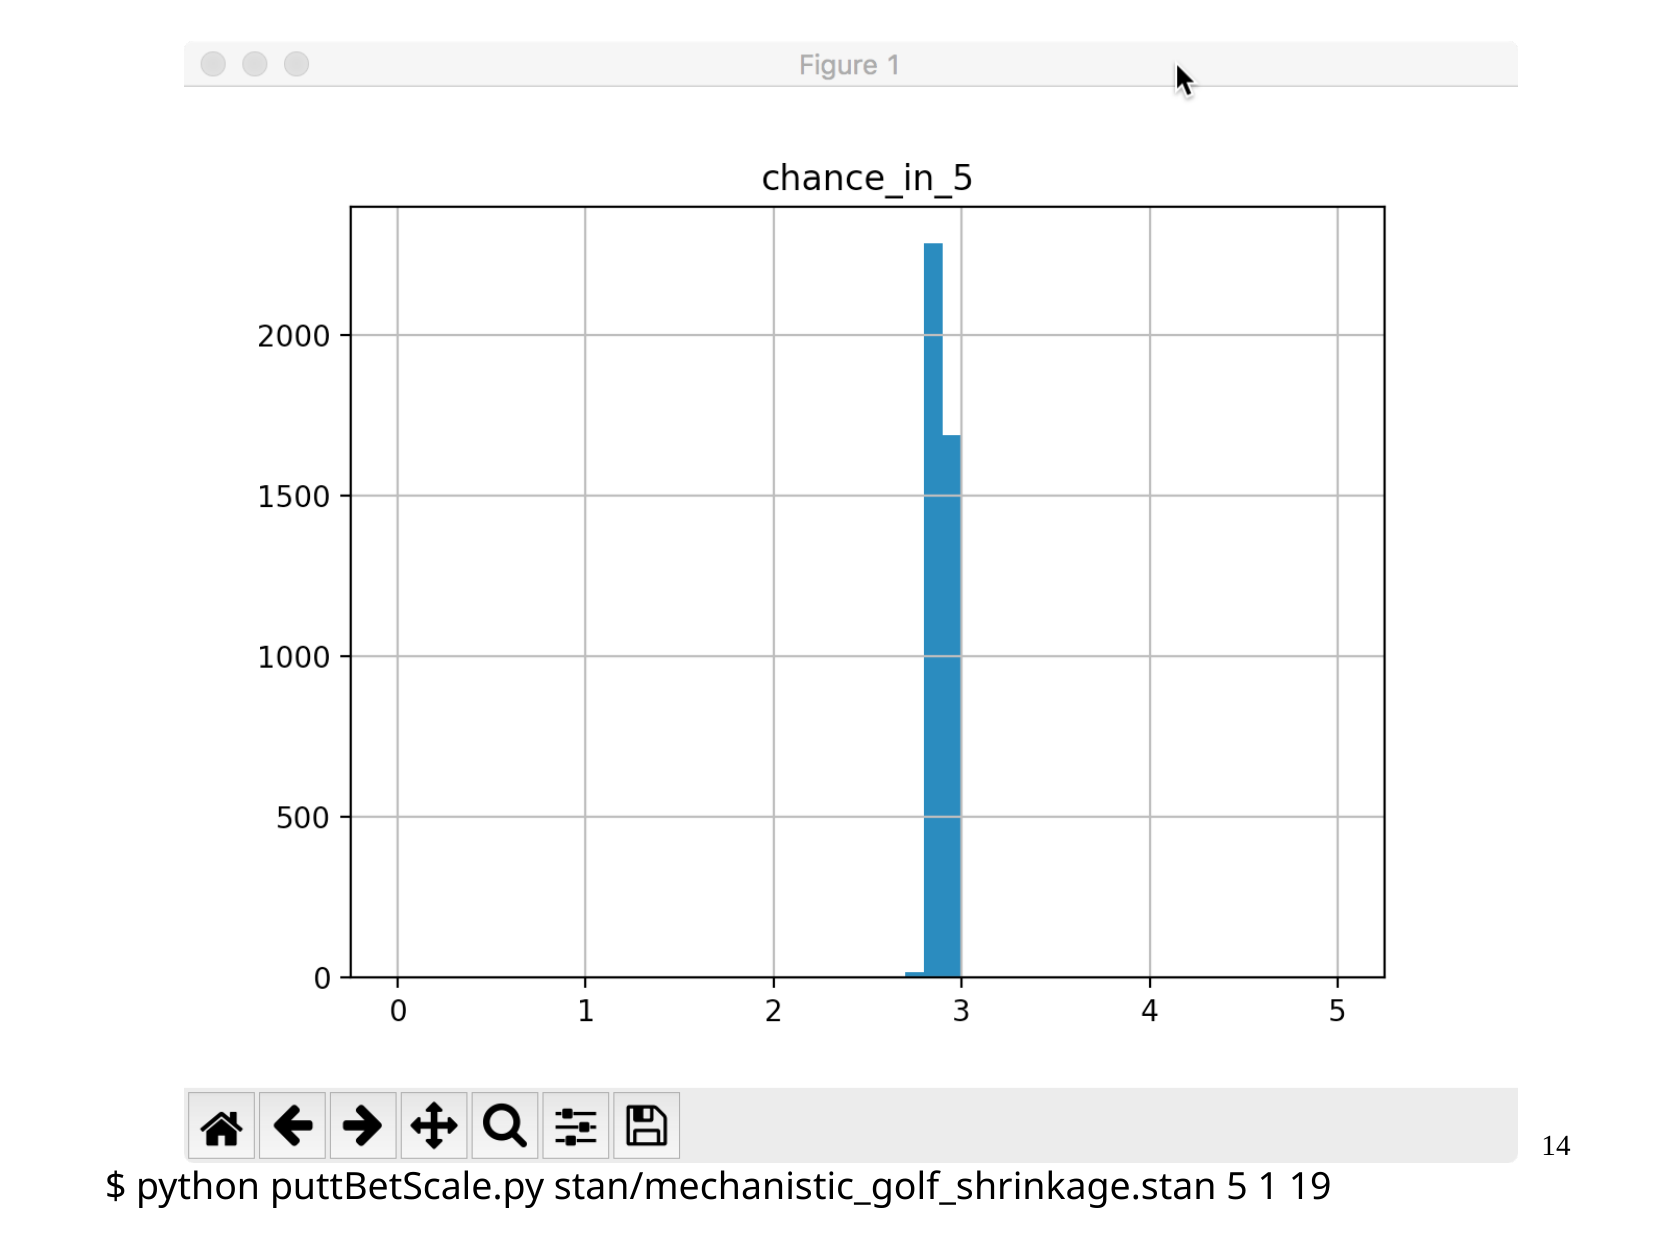

14
# $ python puttBetScale.py stan/mechanistic_golf_shrinkage.stan 5 1 19